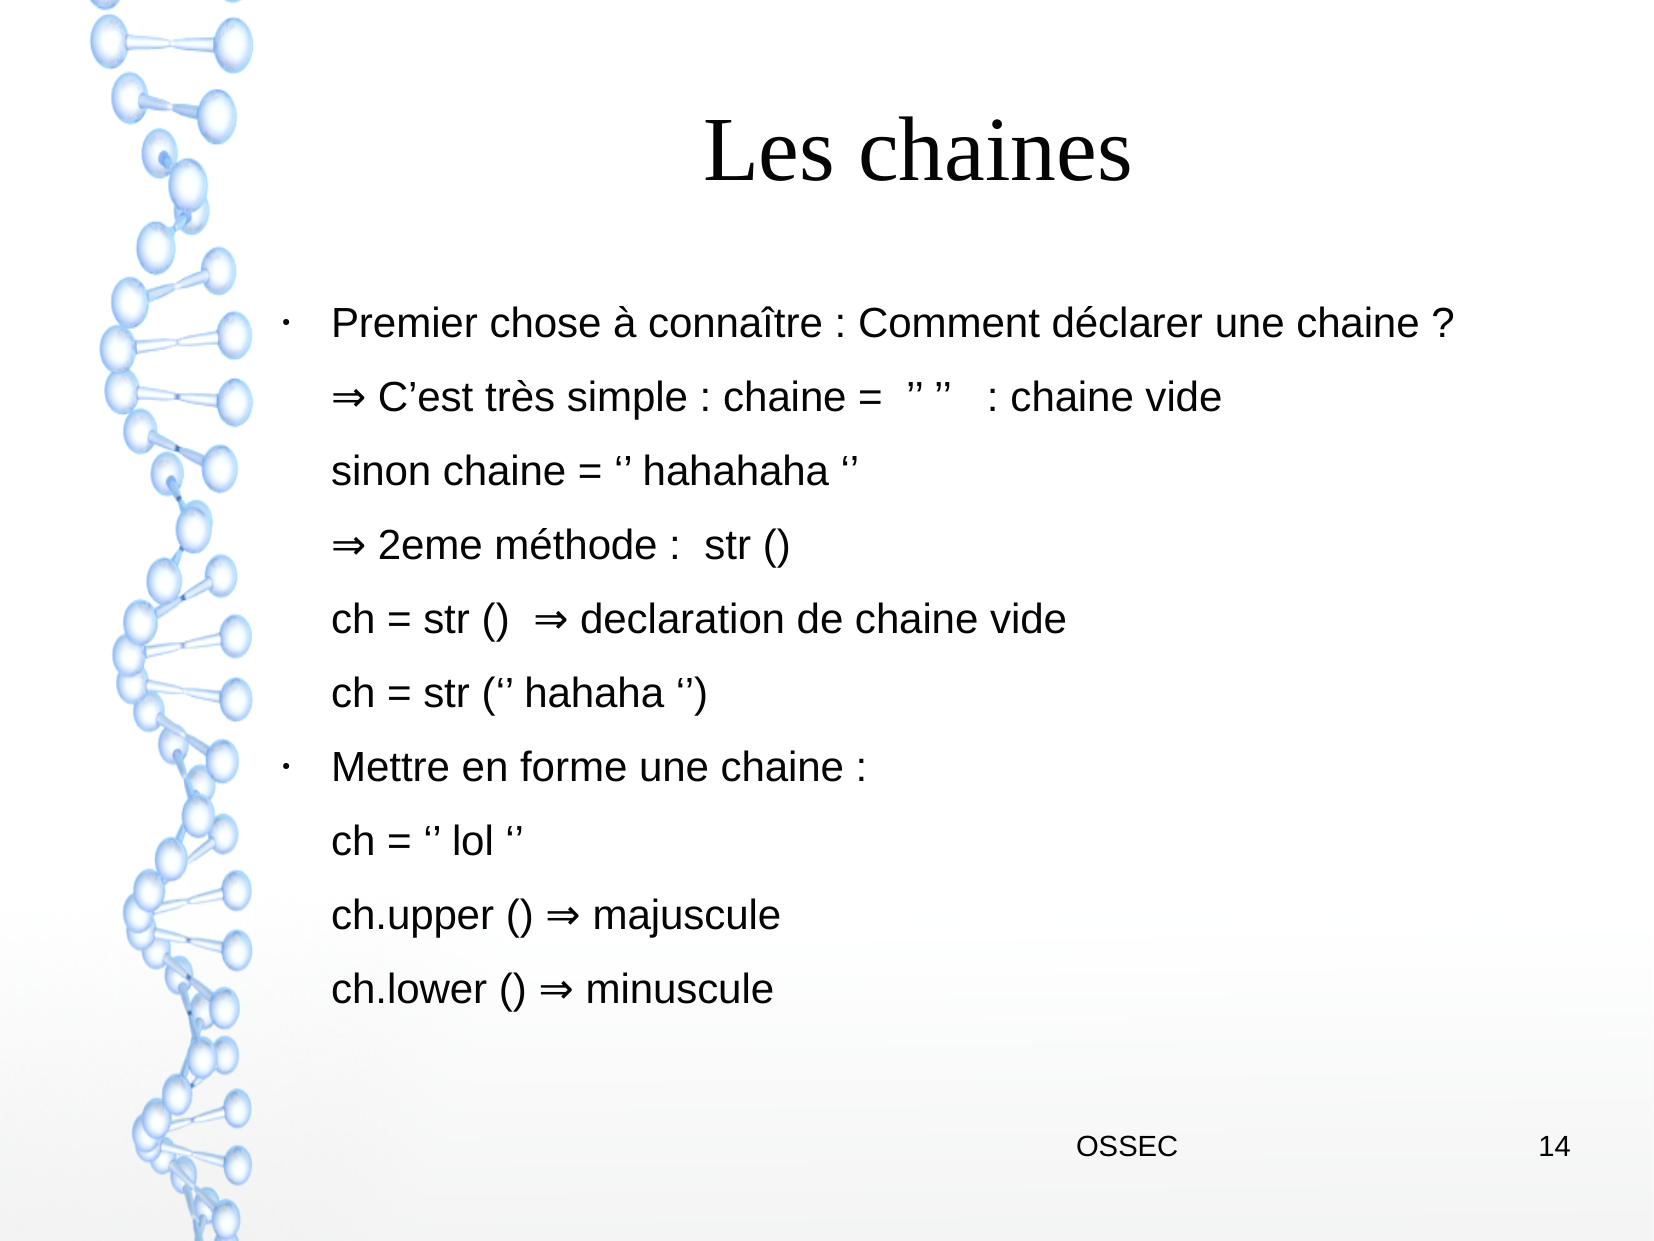

# Les chaines
Premier chose à connaître : Comment déclarer une chaine ?
⇒ C’est très simple : chaine = ’’ ’’  : chaine vide
sinon chaine = ‘’ hahahaha ‘’
⇒ 2eme méthode : str ()
ch = str () ⇒ declaration de chaine vide
ch = str (‘’ hahaha ‘’)
Mettre en forme une chaine :
ch = ‘’ lol ‘’
ch.upper () ⇒ majuscule
ch.lower () ⇒ minuscule
OSSEC
14